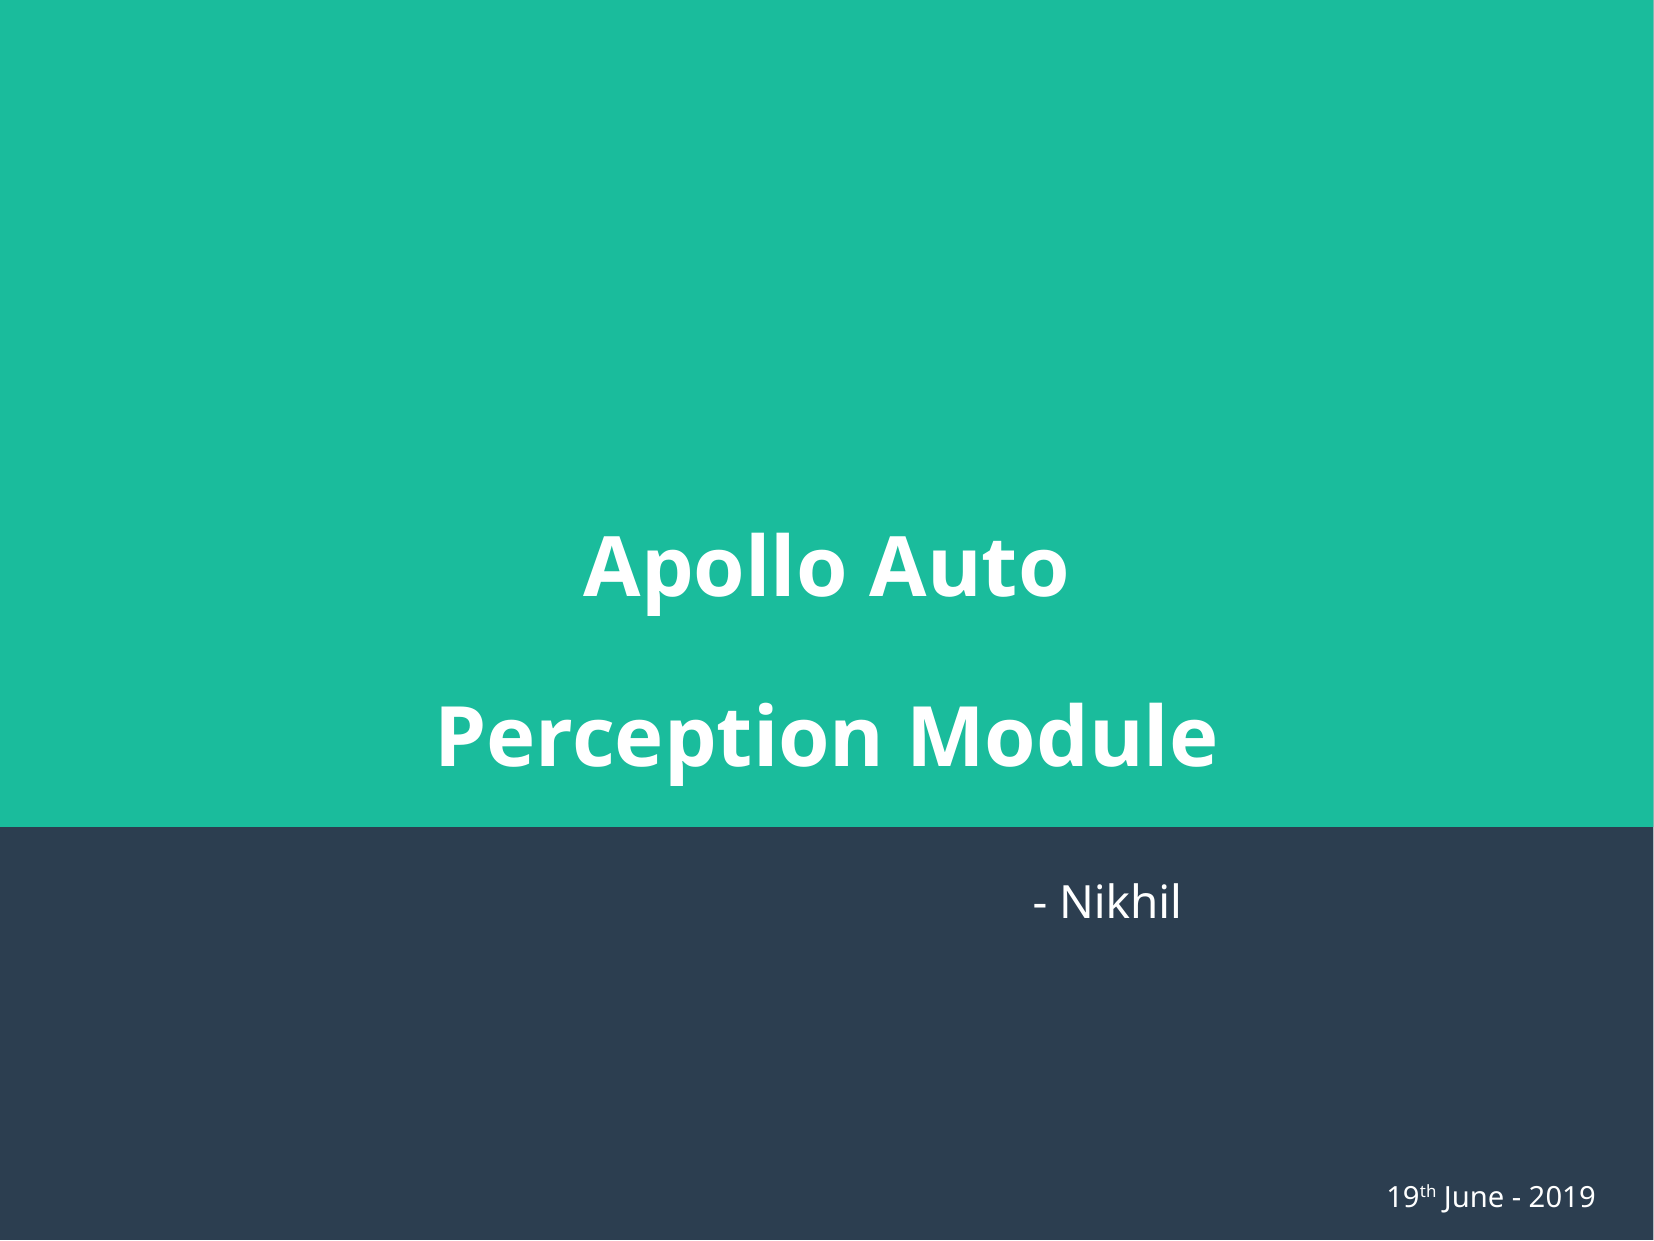

# Apollo Auto Perception Module
- Nikhil
19th June - 2019